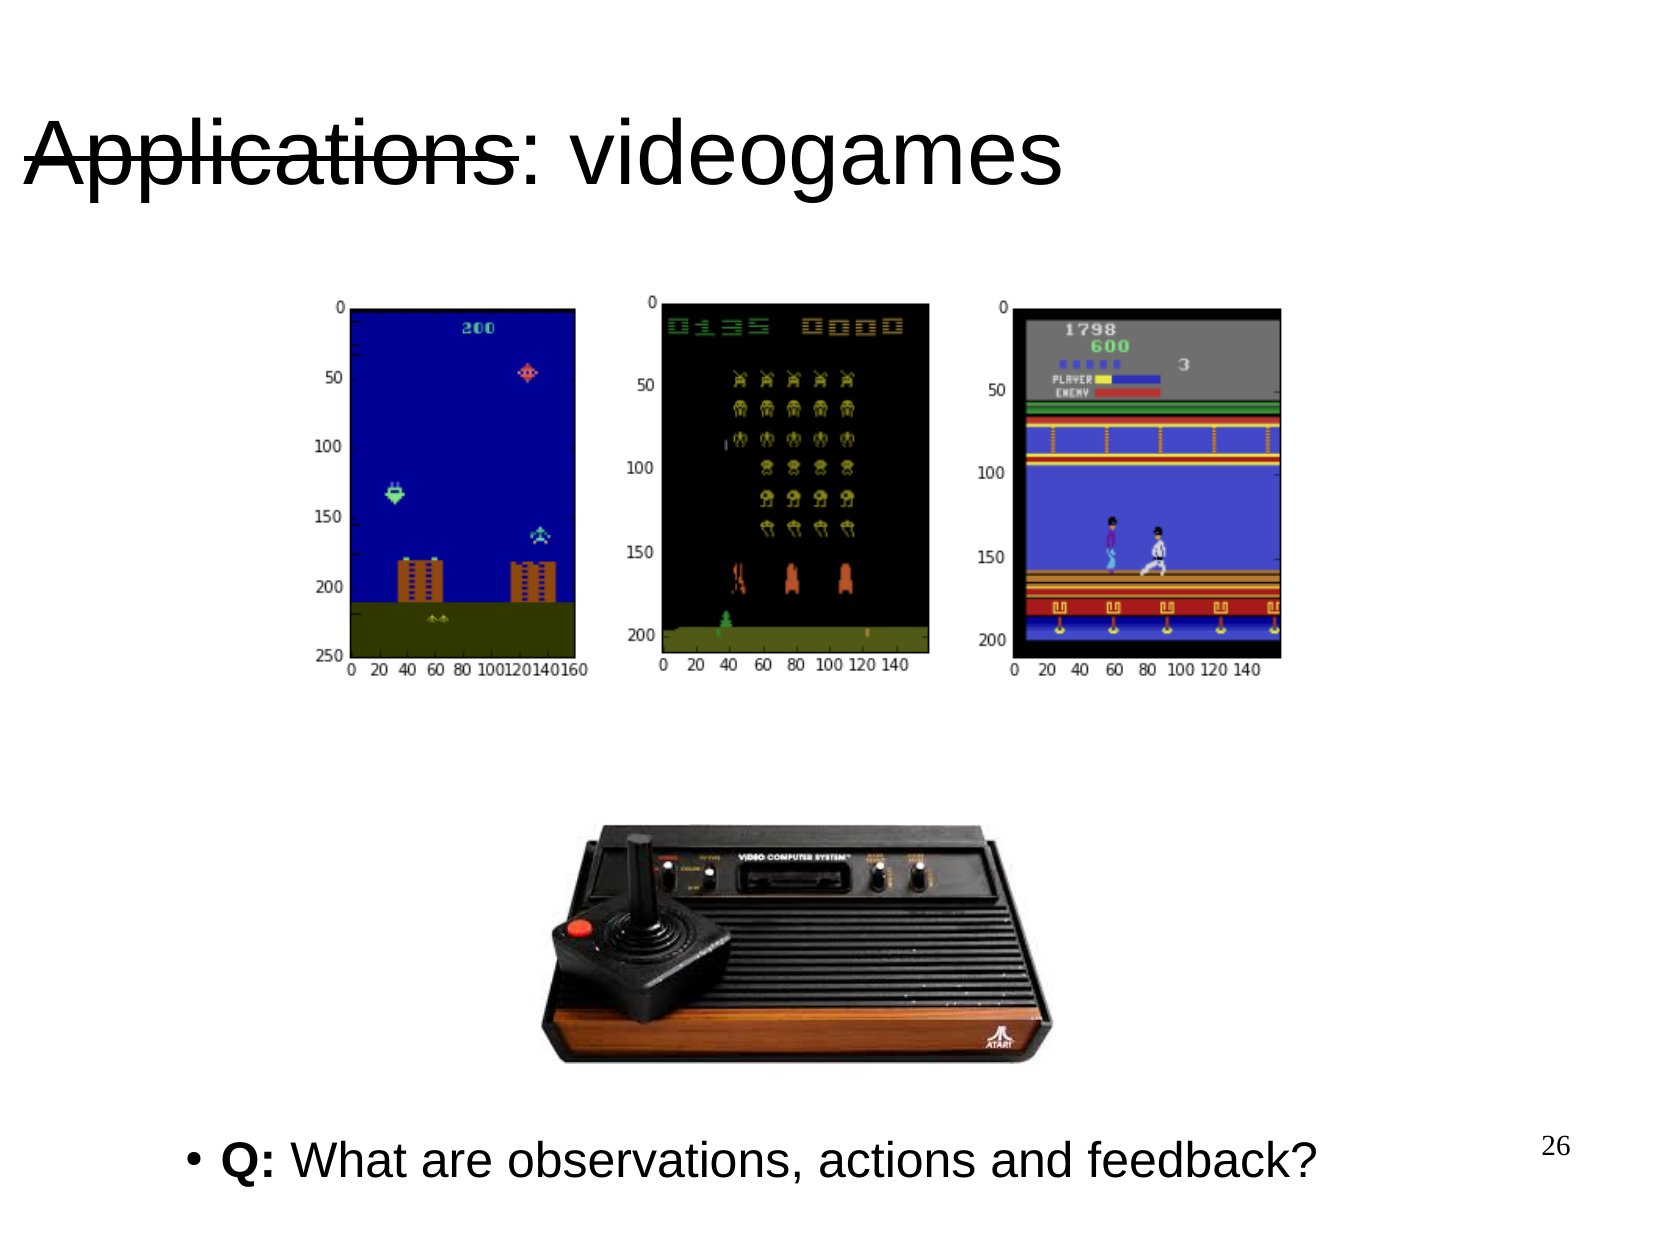

# Applications: videogames
Q: What are observations, actions and feedback?
26